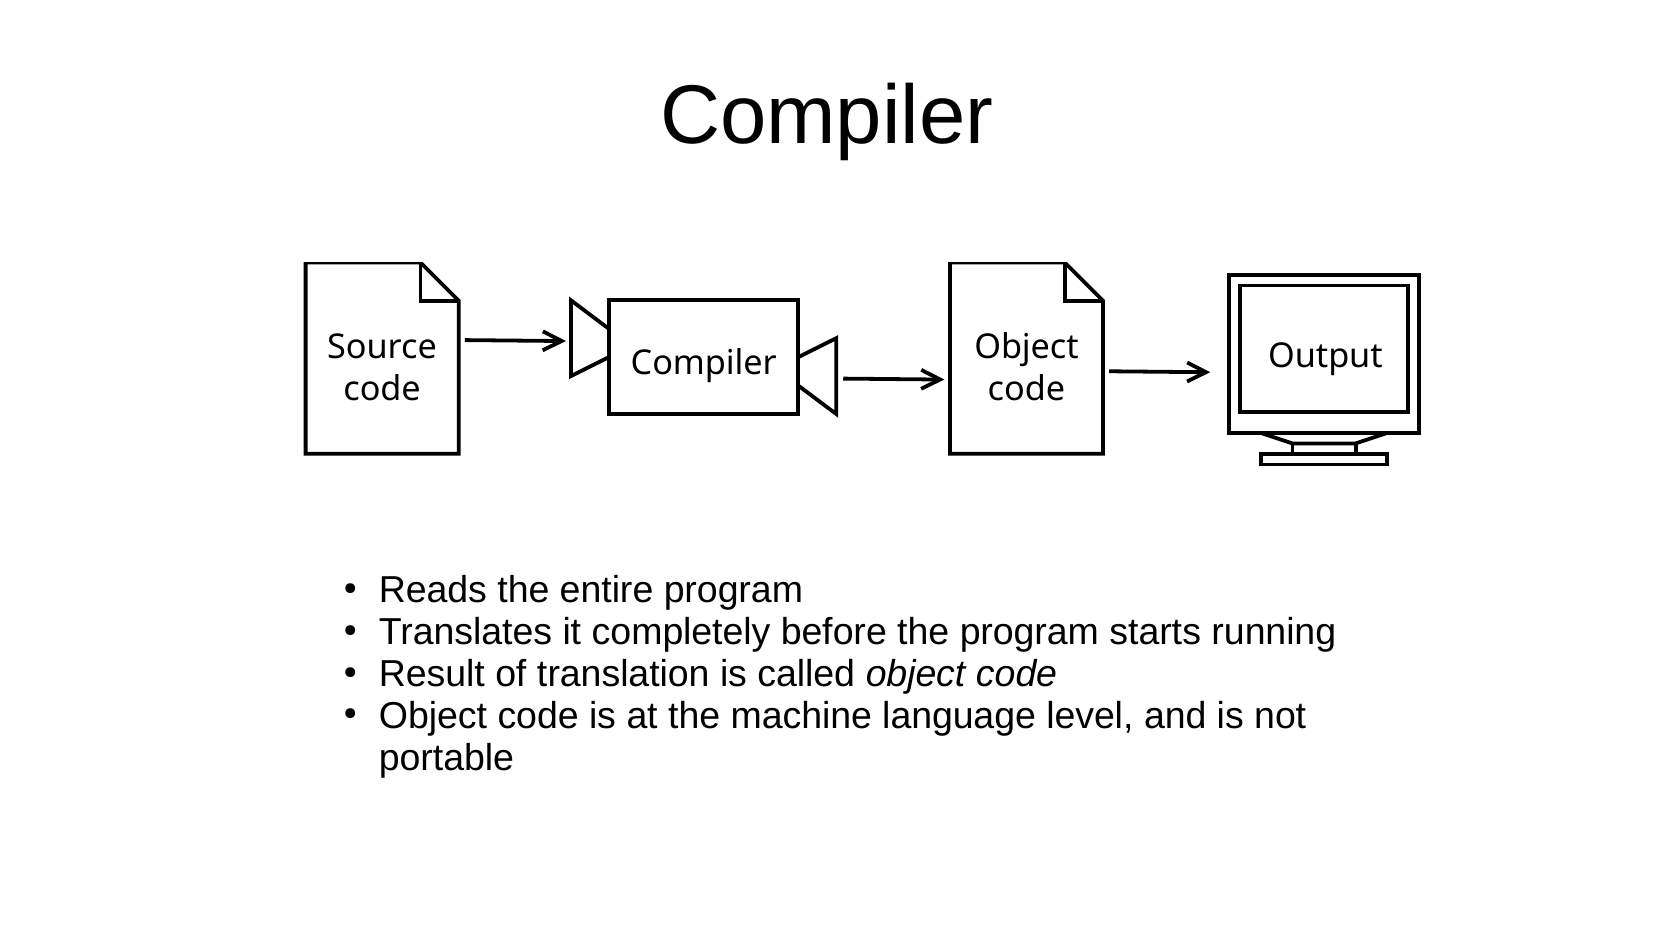

# Compiler
Reads the entire program
Translates it completely before the program starts running
Result of translation is called object code
Object code is at the machine language level, and is not portable